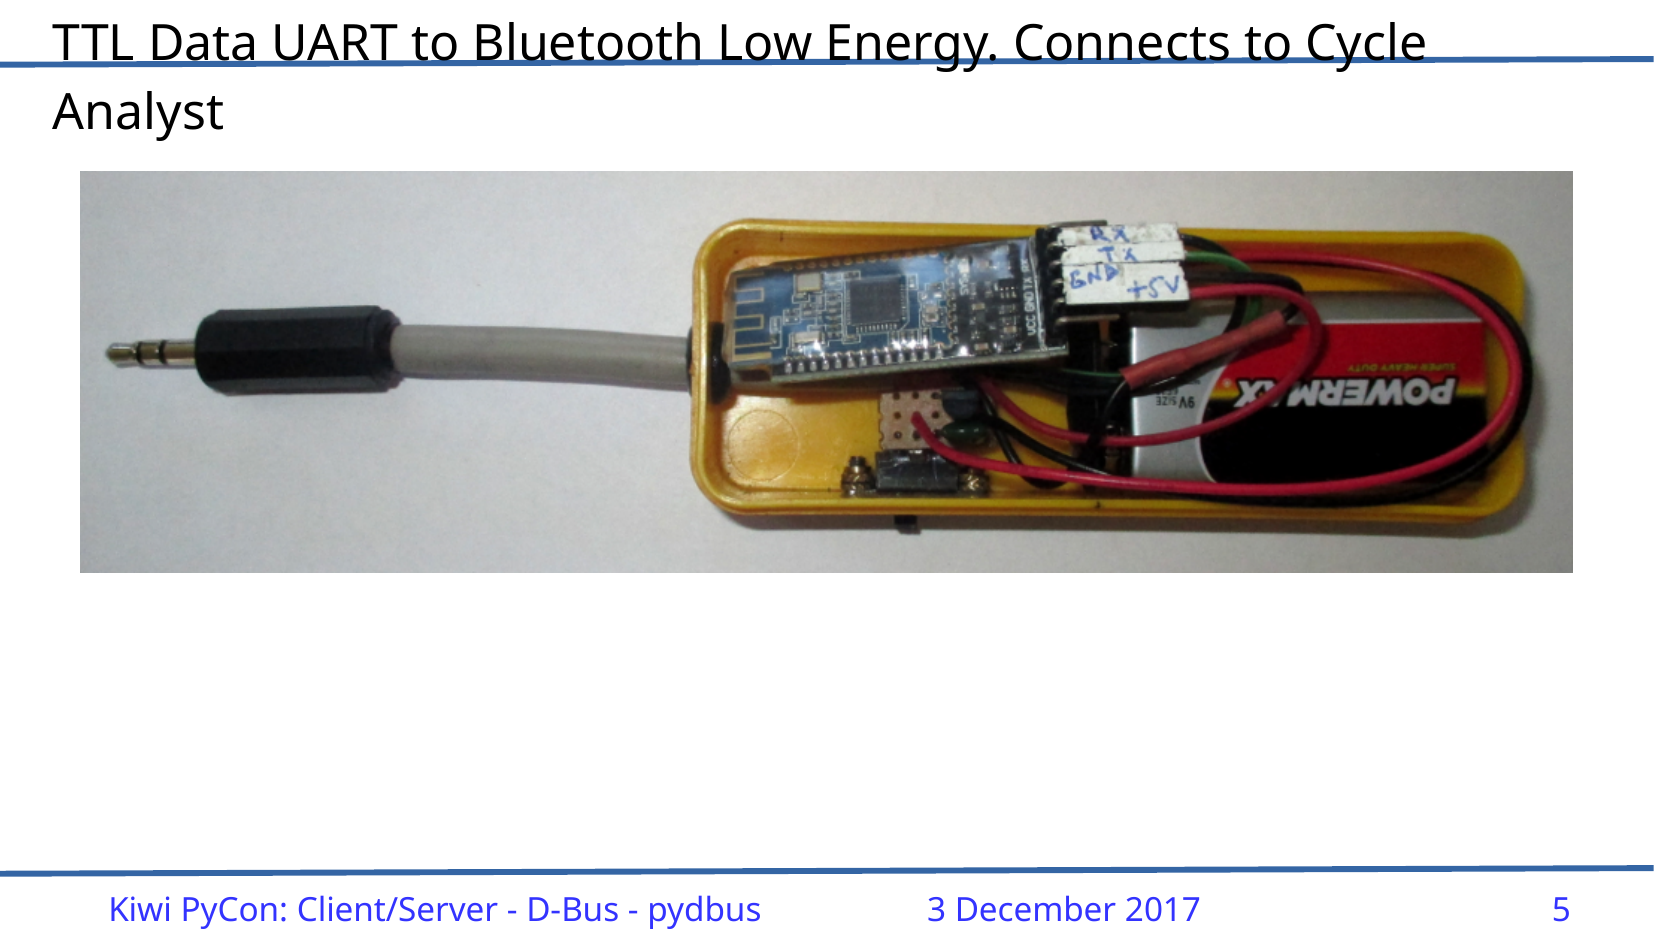

TTL Data UART to Bluetooth Low Energy. Connects to Cycle Analyst
Kiwi PyCon: Client/Server - D-Bus - pydbus
3 December 2017
5